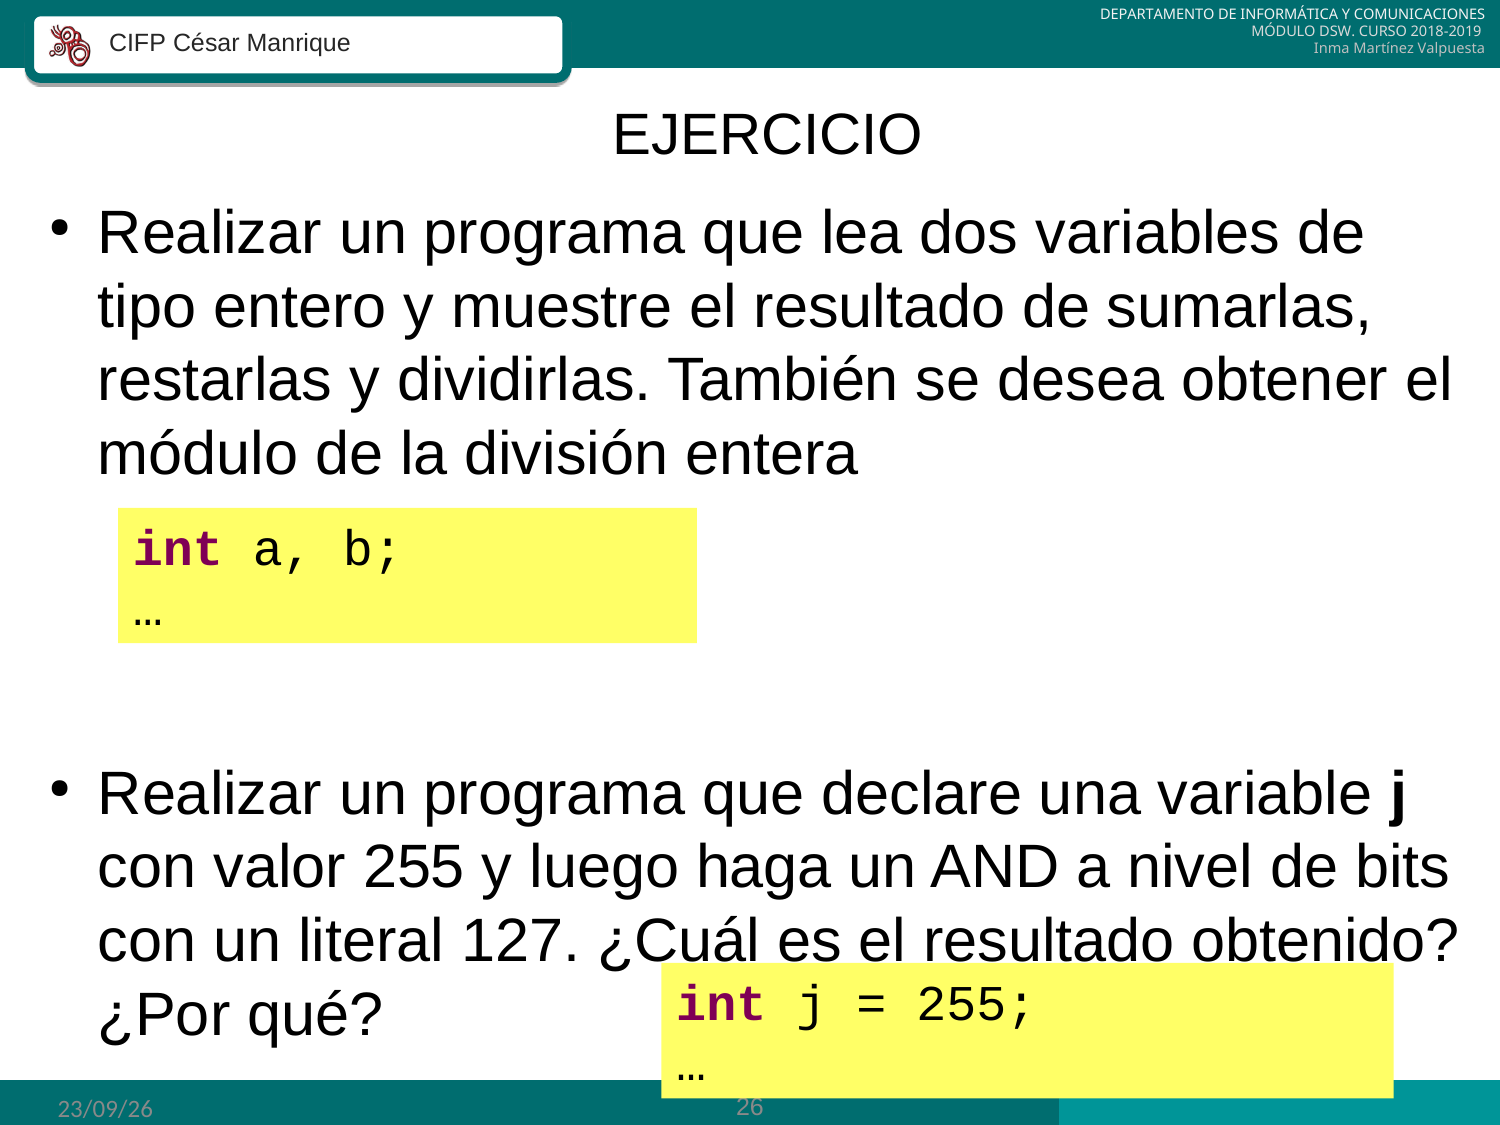

# EJERCICIO
Realizar un programa que lea dos variables de tipo entero y muestre el resultado de sumarlas, restarlas y dividirlas. También se desea obtener el módulo de la división entera
Realizar un programa que declare una variable j con valor 255 y luego haga un AND a nivel de bits con un literal 127. ¿Cuál es el resultado obtenido? ¿Por qué?
int a, b;
…
int j = 255;
…